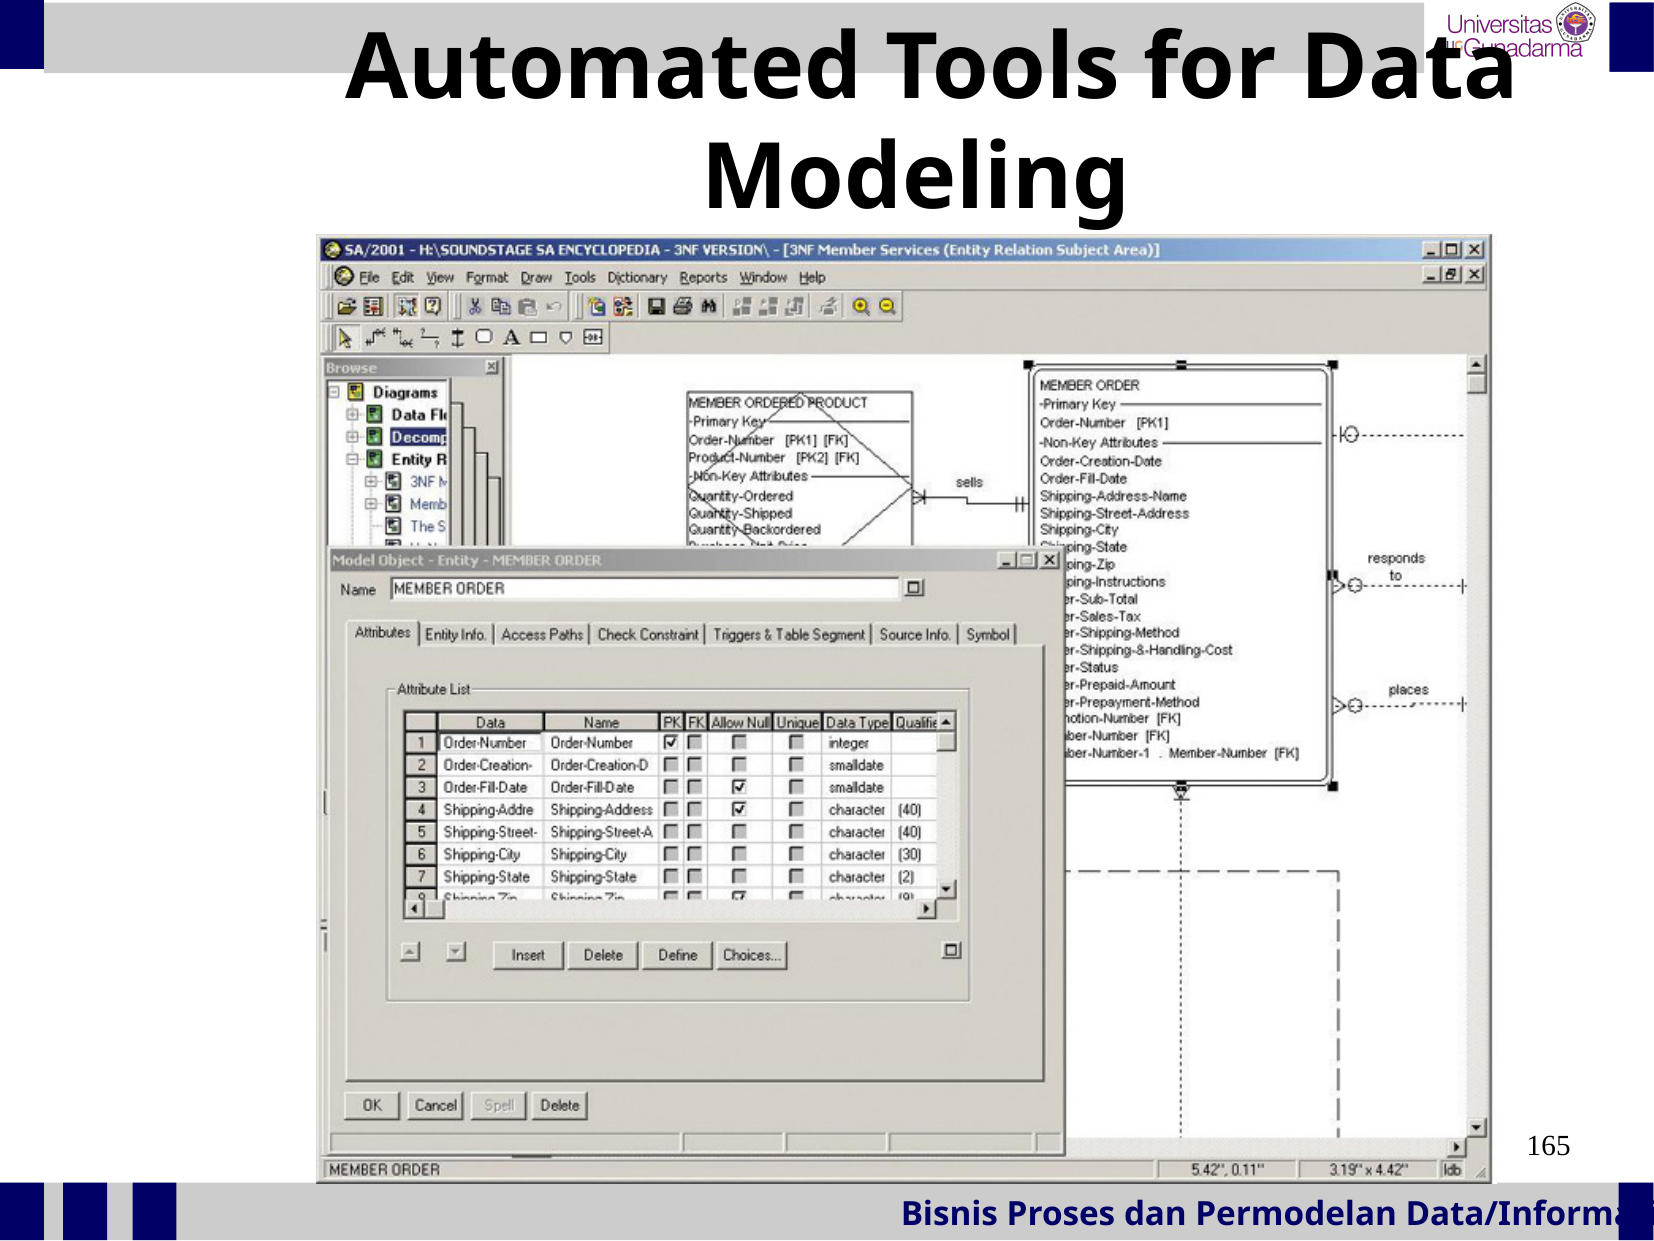

# Automated Tools for Data Modeling
165